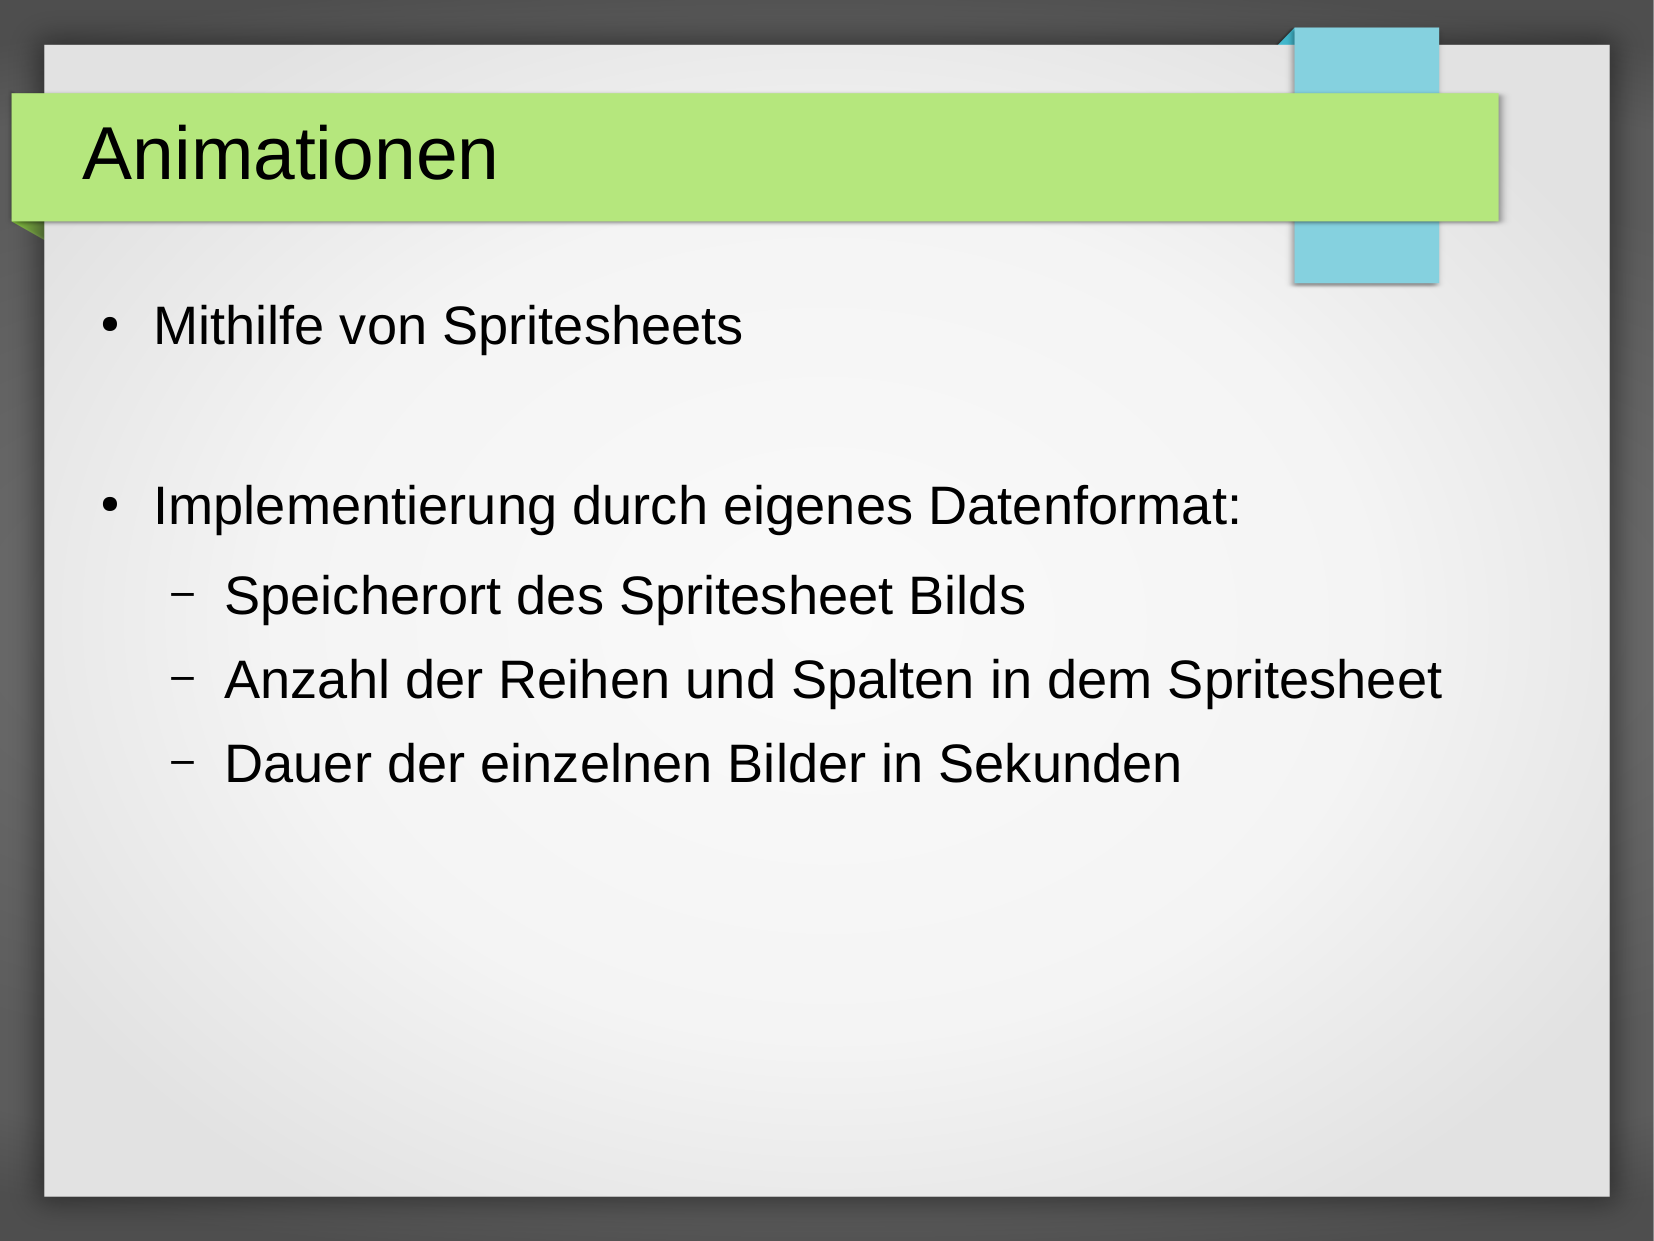

# Animationen
Mithilfe von Spritesheets
Implementierung durch eigenes Datenformat:
Speicherort des Spritesheet Bilds
Anzahl der Reihen und Spalten in dem Spritesheet
Dauer der einzelnen Bilder in Sekunden